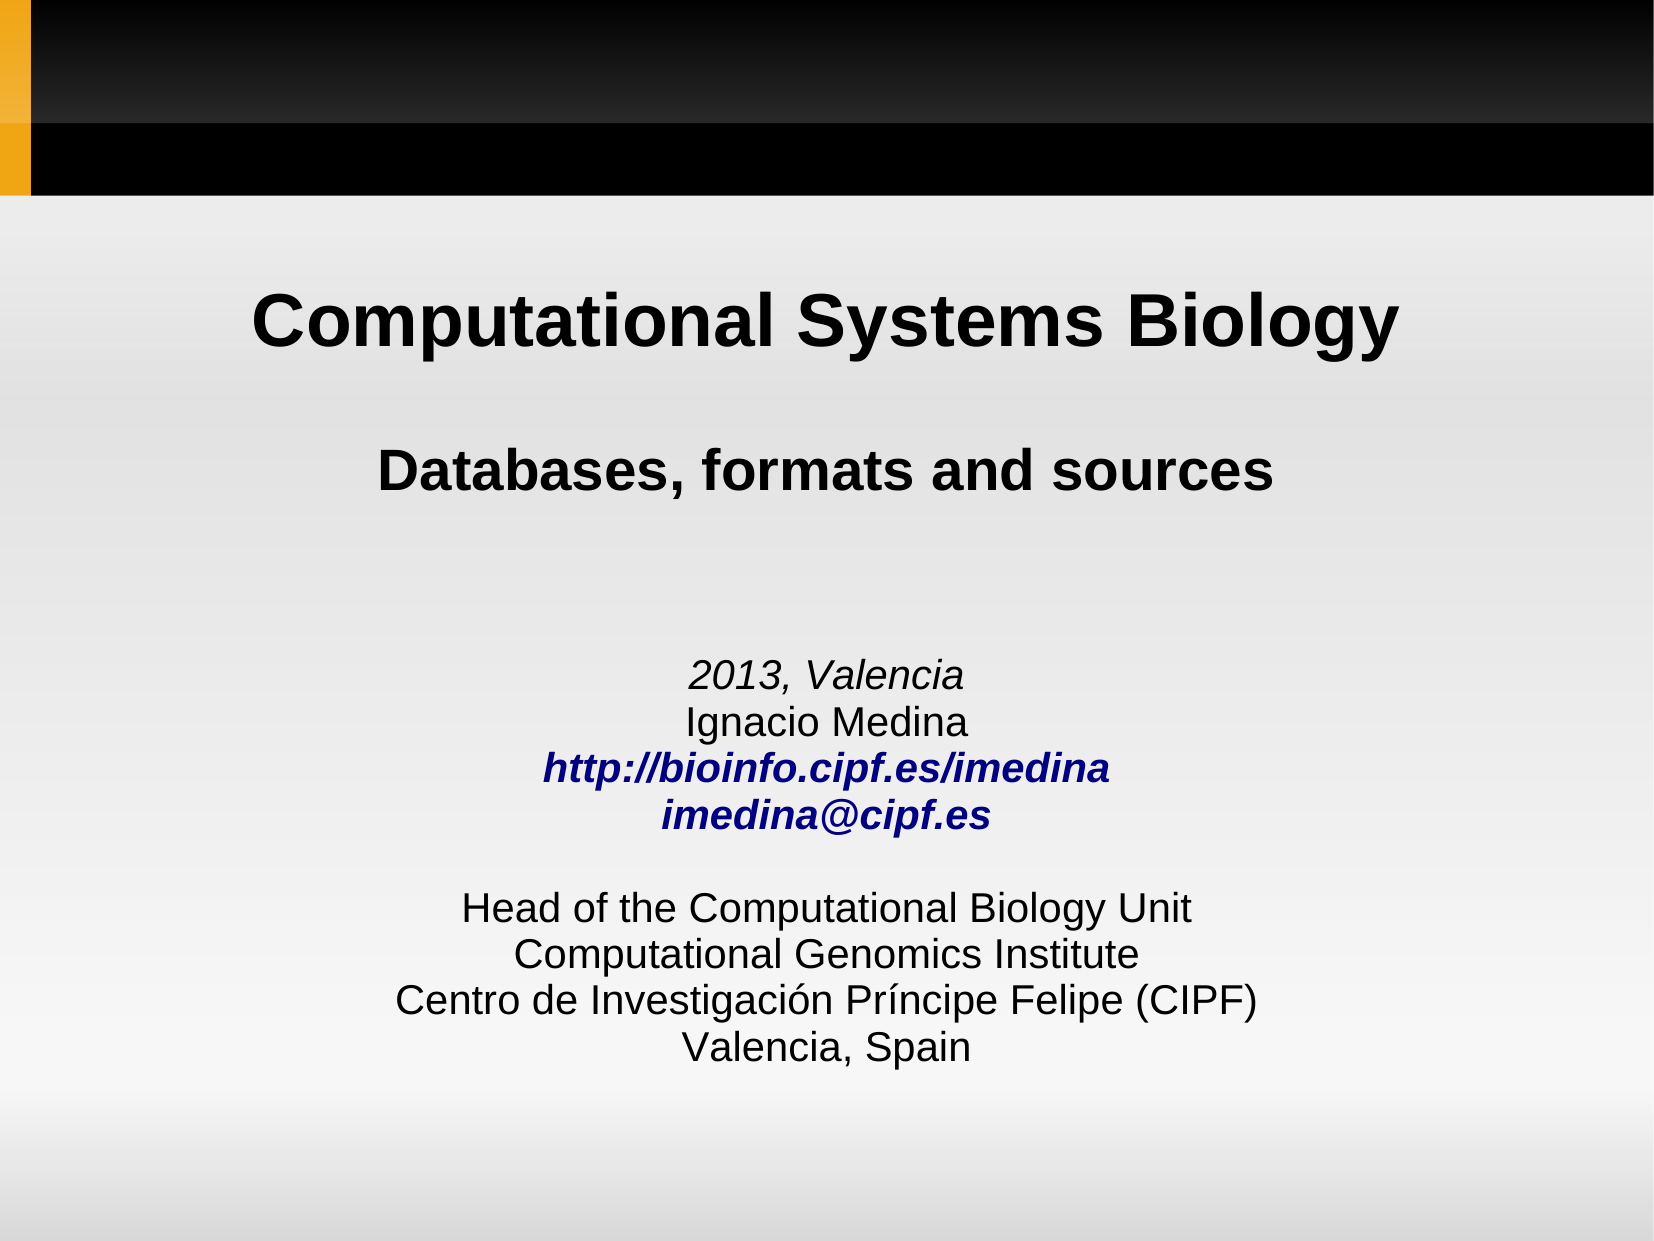

# Computational Systems Biology
Databases, formats and sources
2013, Valencia
Ignacio Medina
http://bioinfo.cipf.es/imedina
imedina@cipf.es
Head of the Computational Biology Unit
Computational Genomics Institute
Centro de Investigación Príncipe Felipe (CIPF)
Valencia, Spain